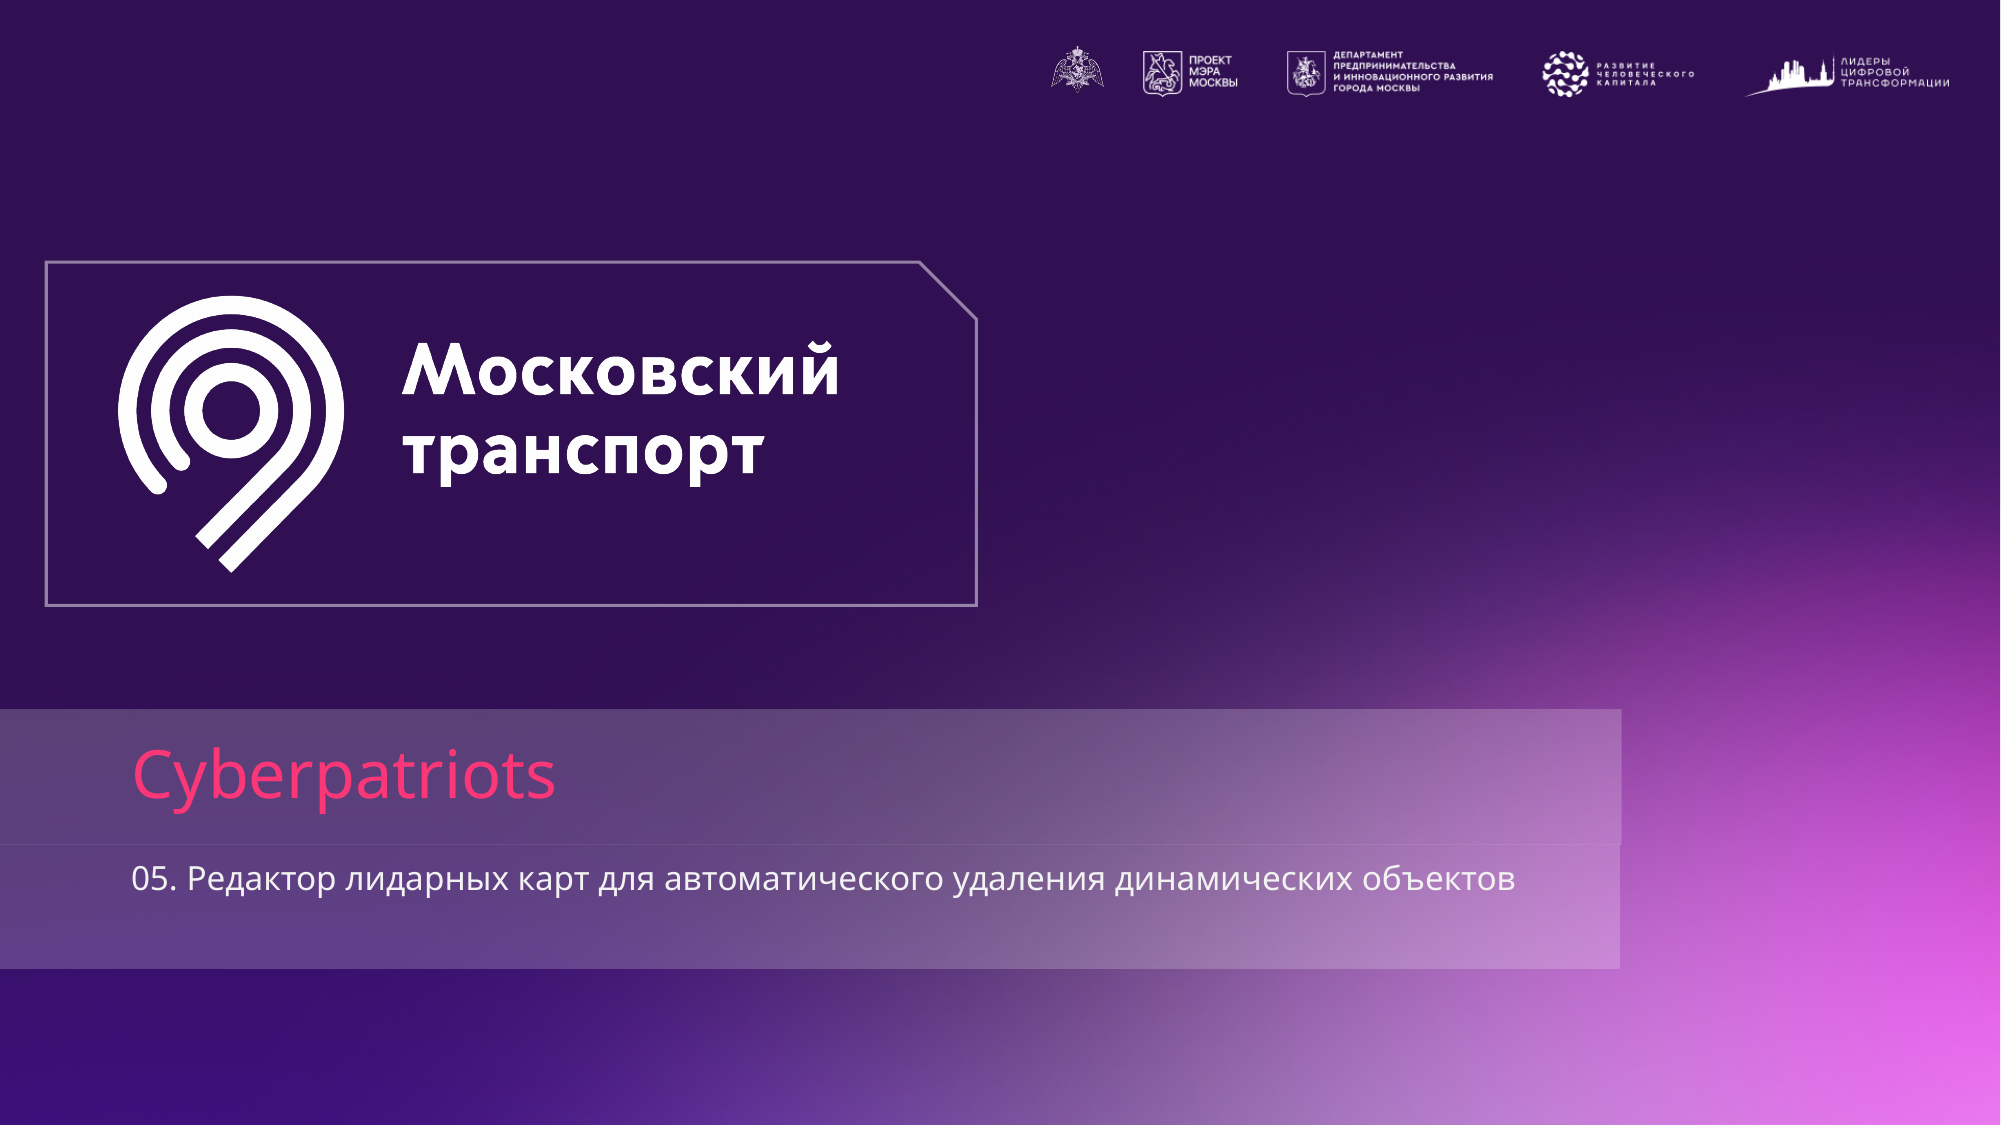

Cyberpatriots
05. Редактор лидарных карт для автоматического удаления динамических объектов